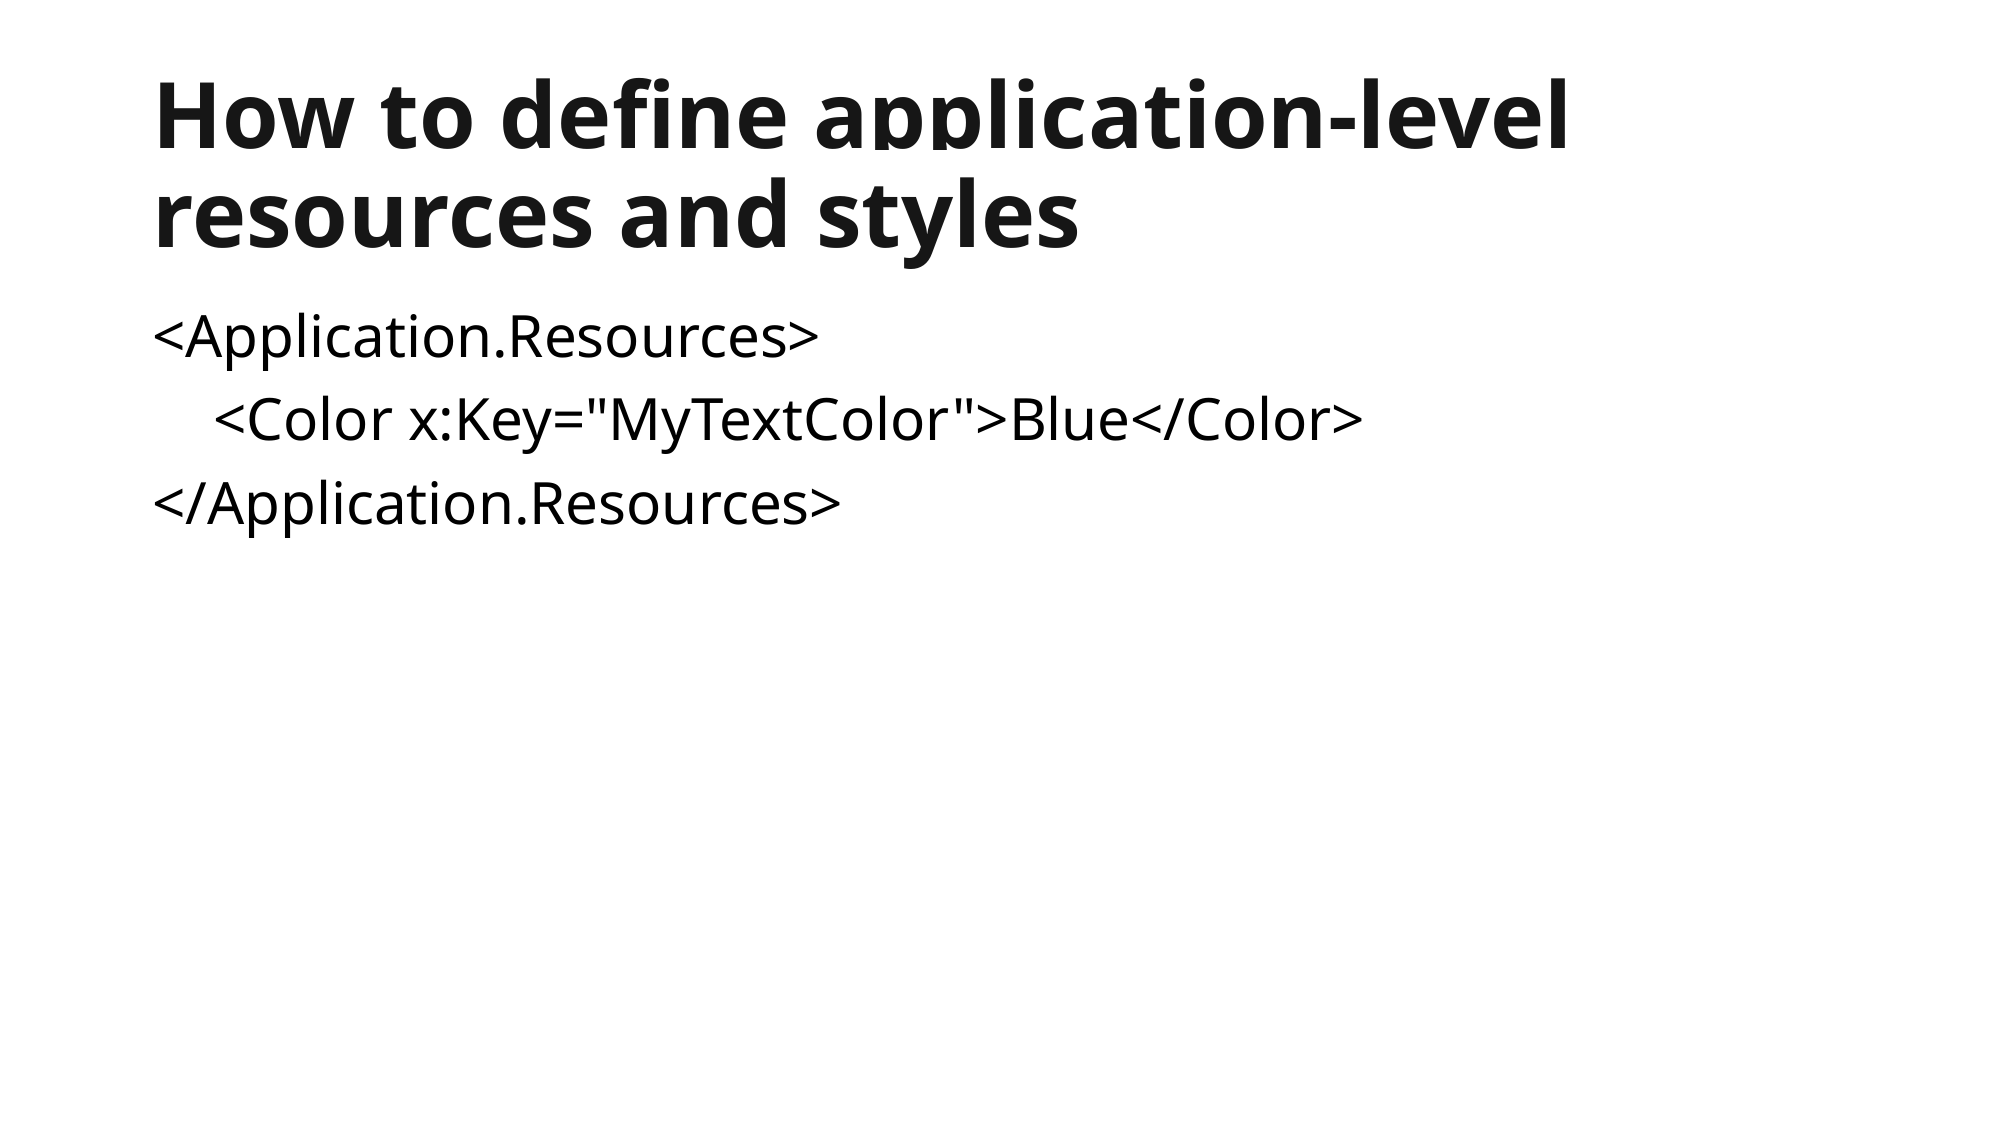

# How to define application-level resources and styles
<Application.Resources>
 <Color x:Key="MyTextColor">Blue</Color>
</Application.Resources>